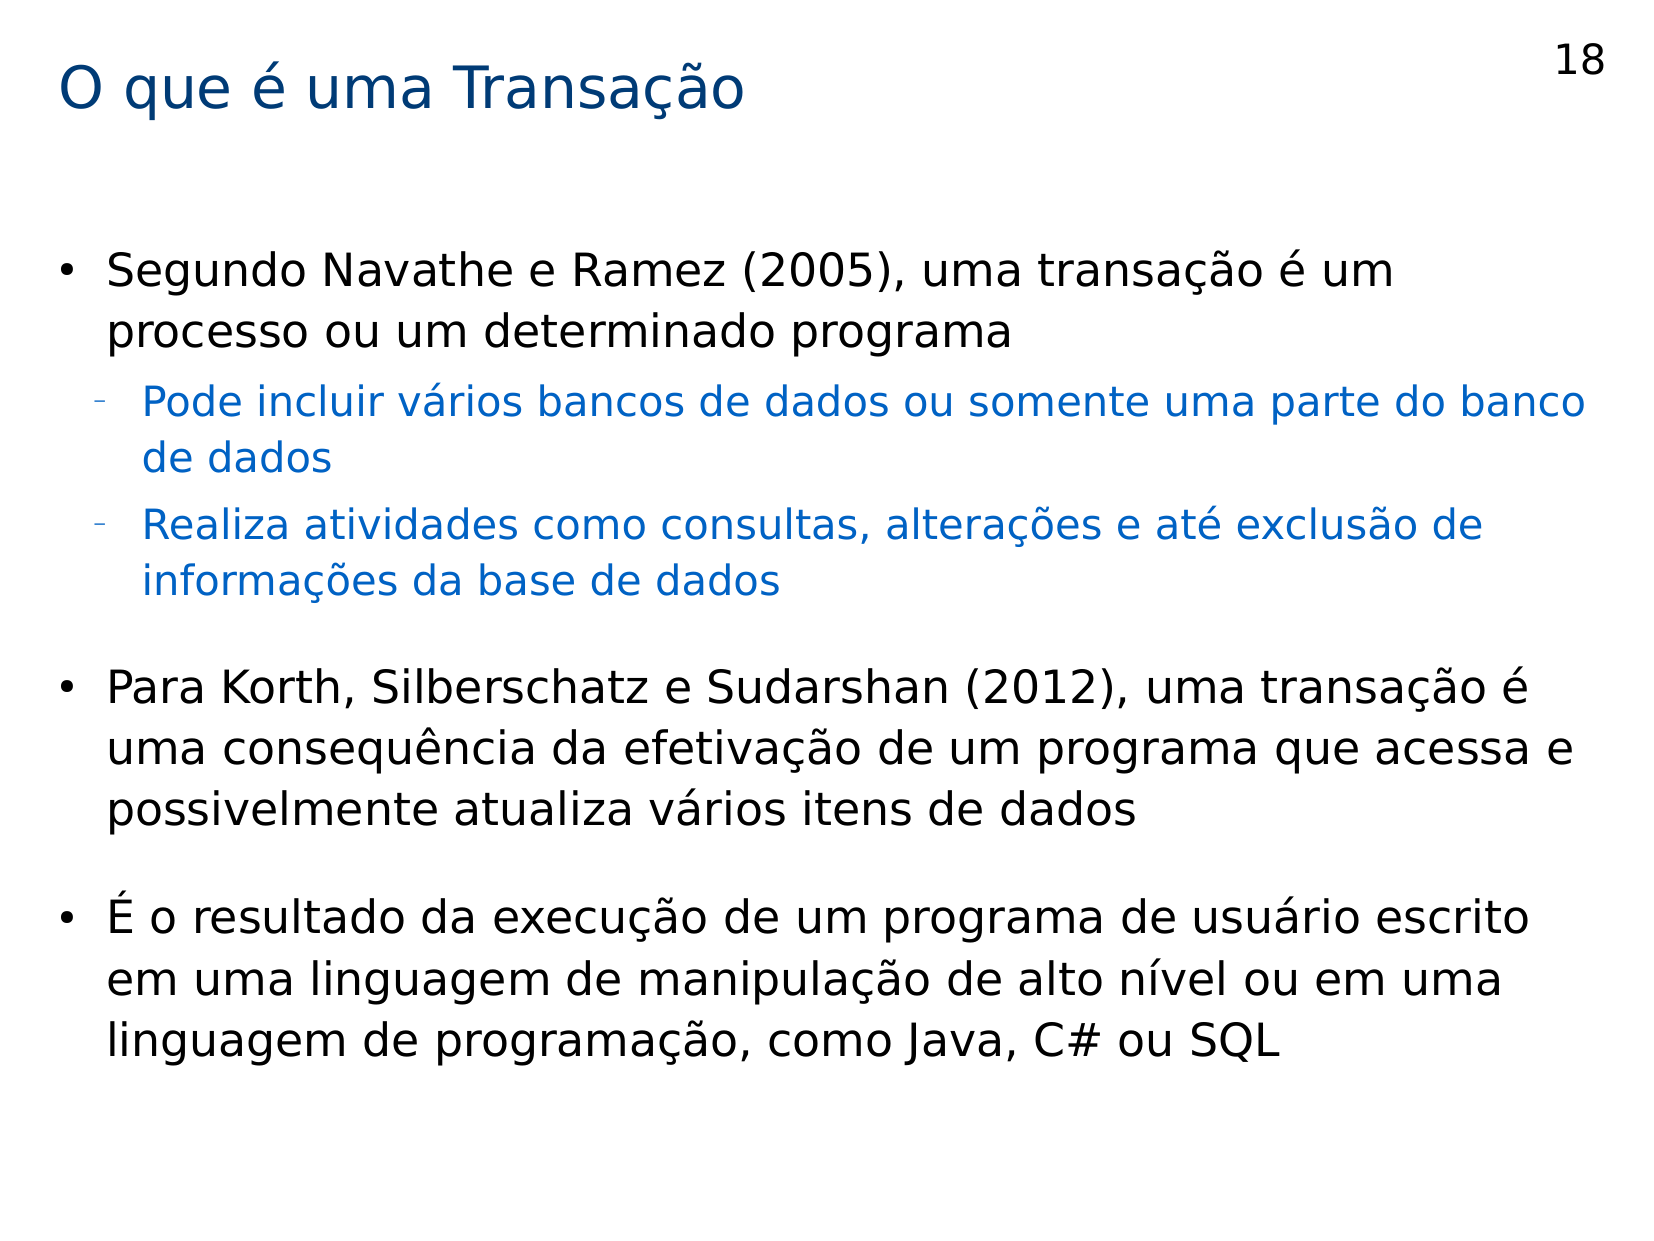

# O que é uma Transação
18
Segundo Navathe e Ramez (2005), uma transação é um processo ou um determinado programa
Pode incluir vários bancos de dados ou somente uma parte do banco de dados
Realiza atividades como consultas, alterações e até exclusão de informações da base de dados
Para Korth, Silberschatz e Sudarshan (2012), uma transação é uma consequência da efetivação de um programa que acessa e possivelmente atualiza vários itens de dados
É o resultado da execução de um programa de usuário escrito em uma linguagem de manipulação de alto nível ou em uma linguagem de programação, como Java, C# ou SQL